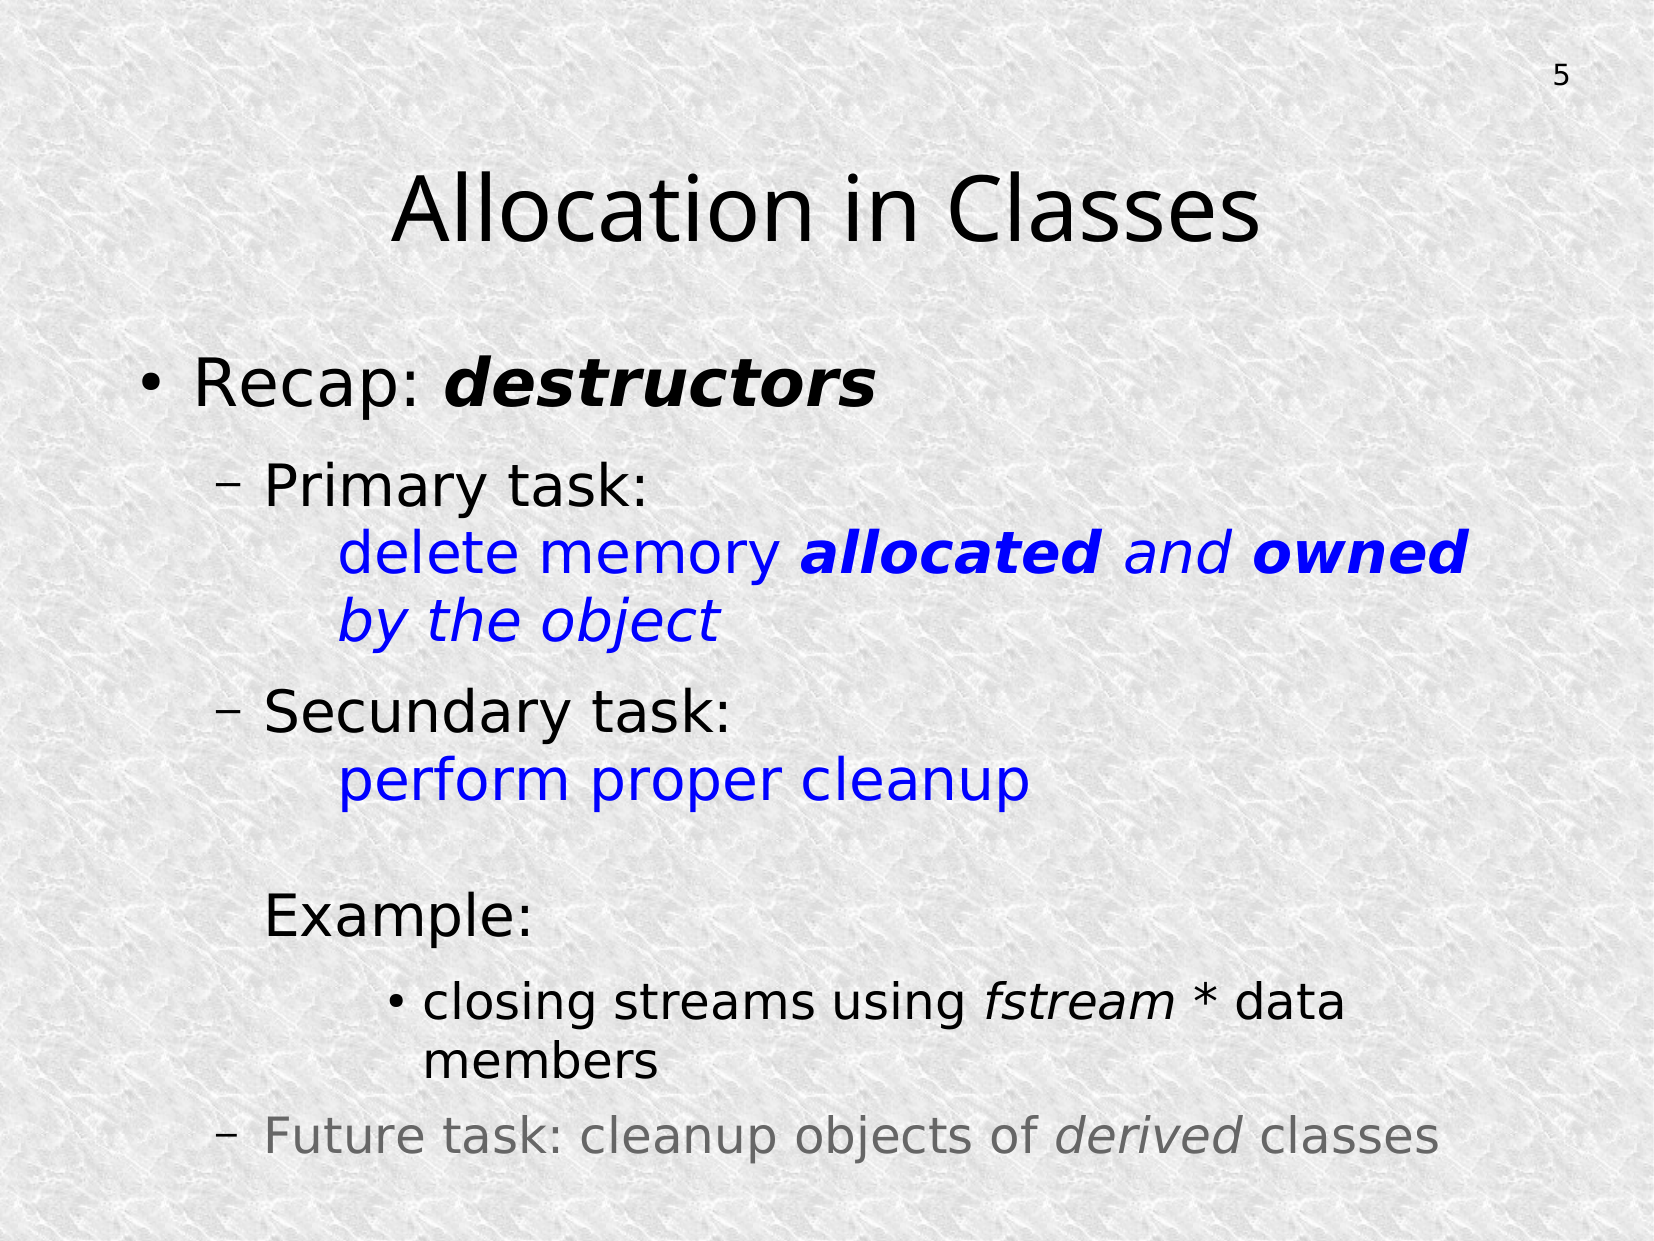

5
# Allocation in Classes
Recap: destructors
Primary task:
	delete memory allocated and owned
 	by the object
Secundary task:
	perform proper cleanup
Example:
closing streams using fstream * data members
Future task: cleanup objects of derived classes